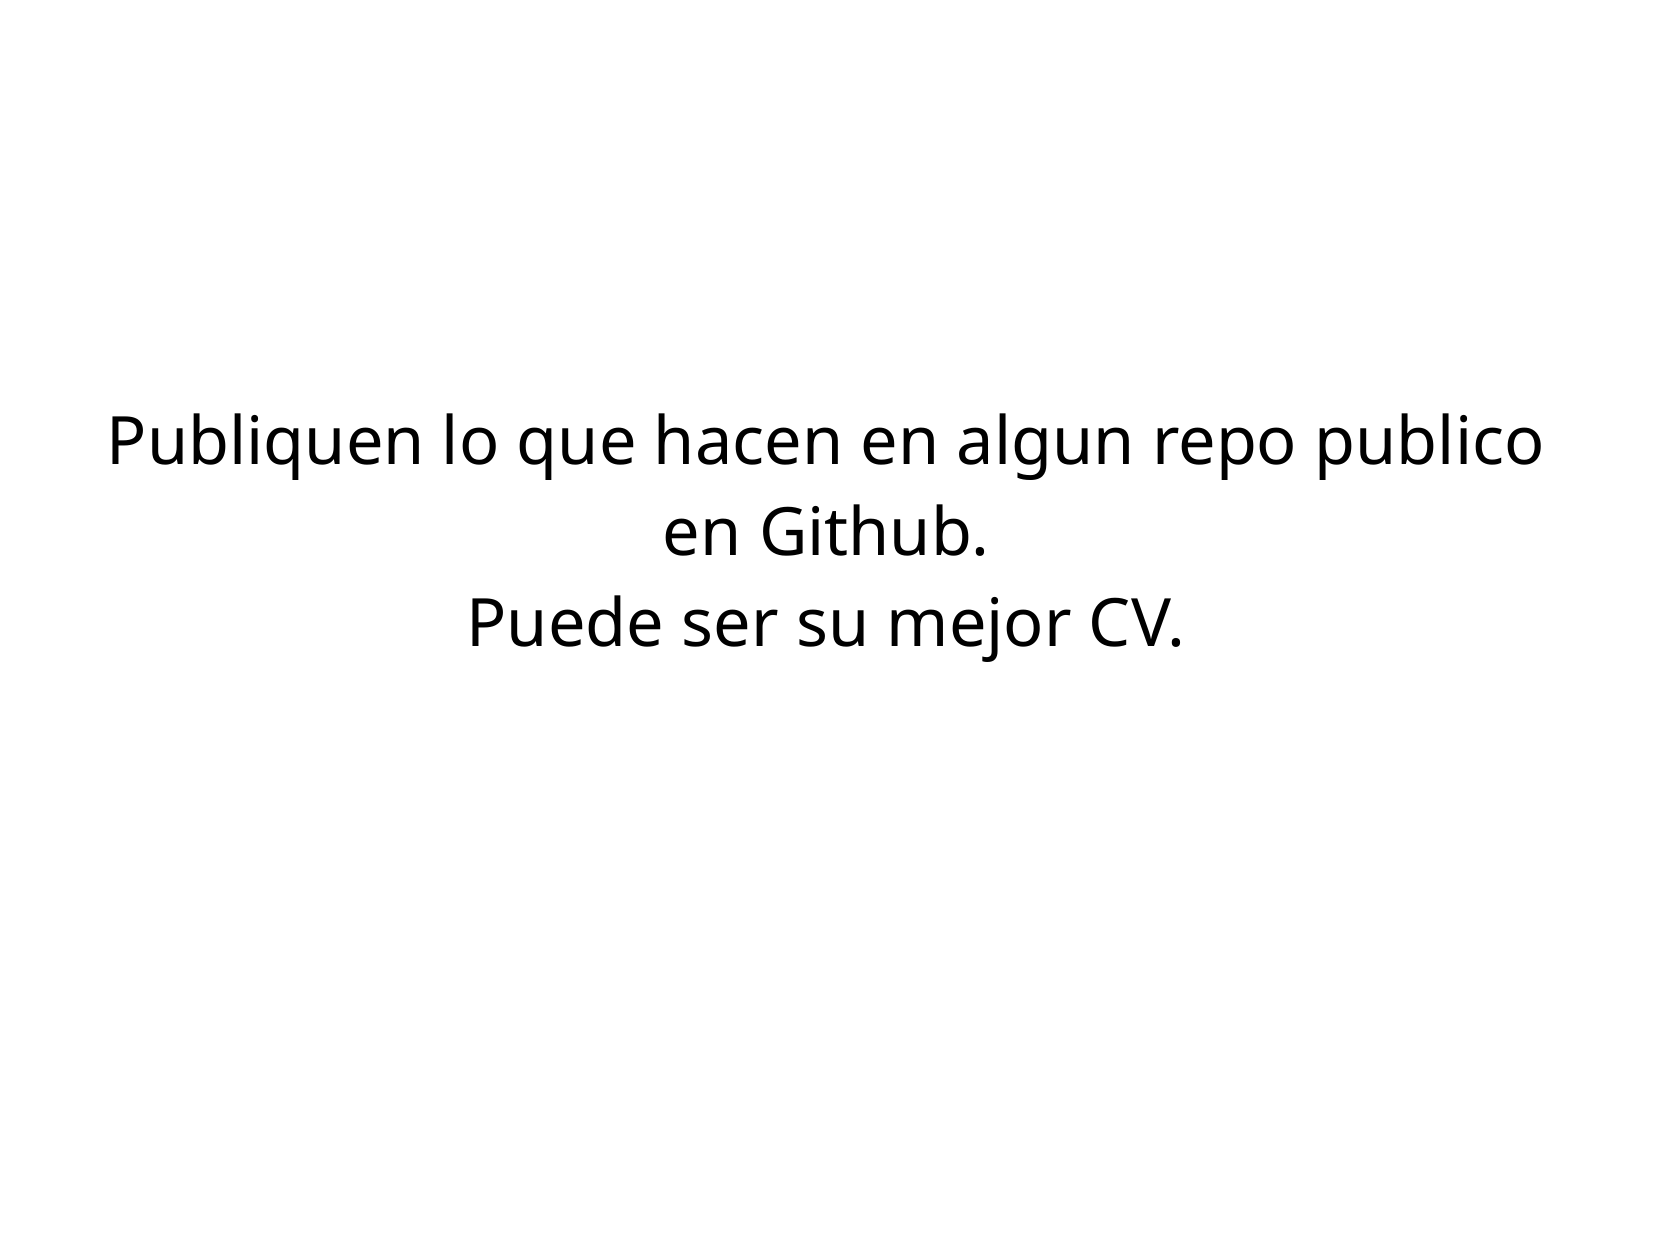

# Publiquen lo que hacen en algun repo publico en Github.
Puede ser su mejor CV.